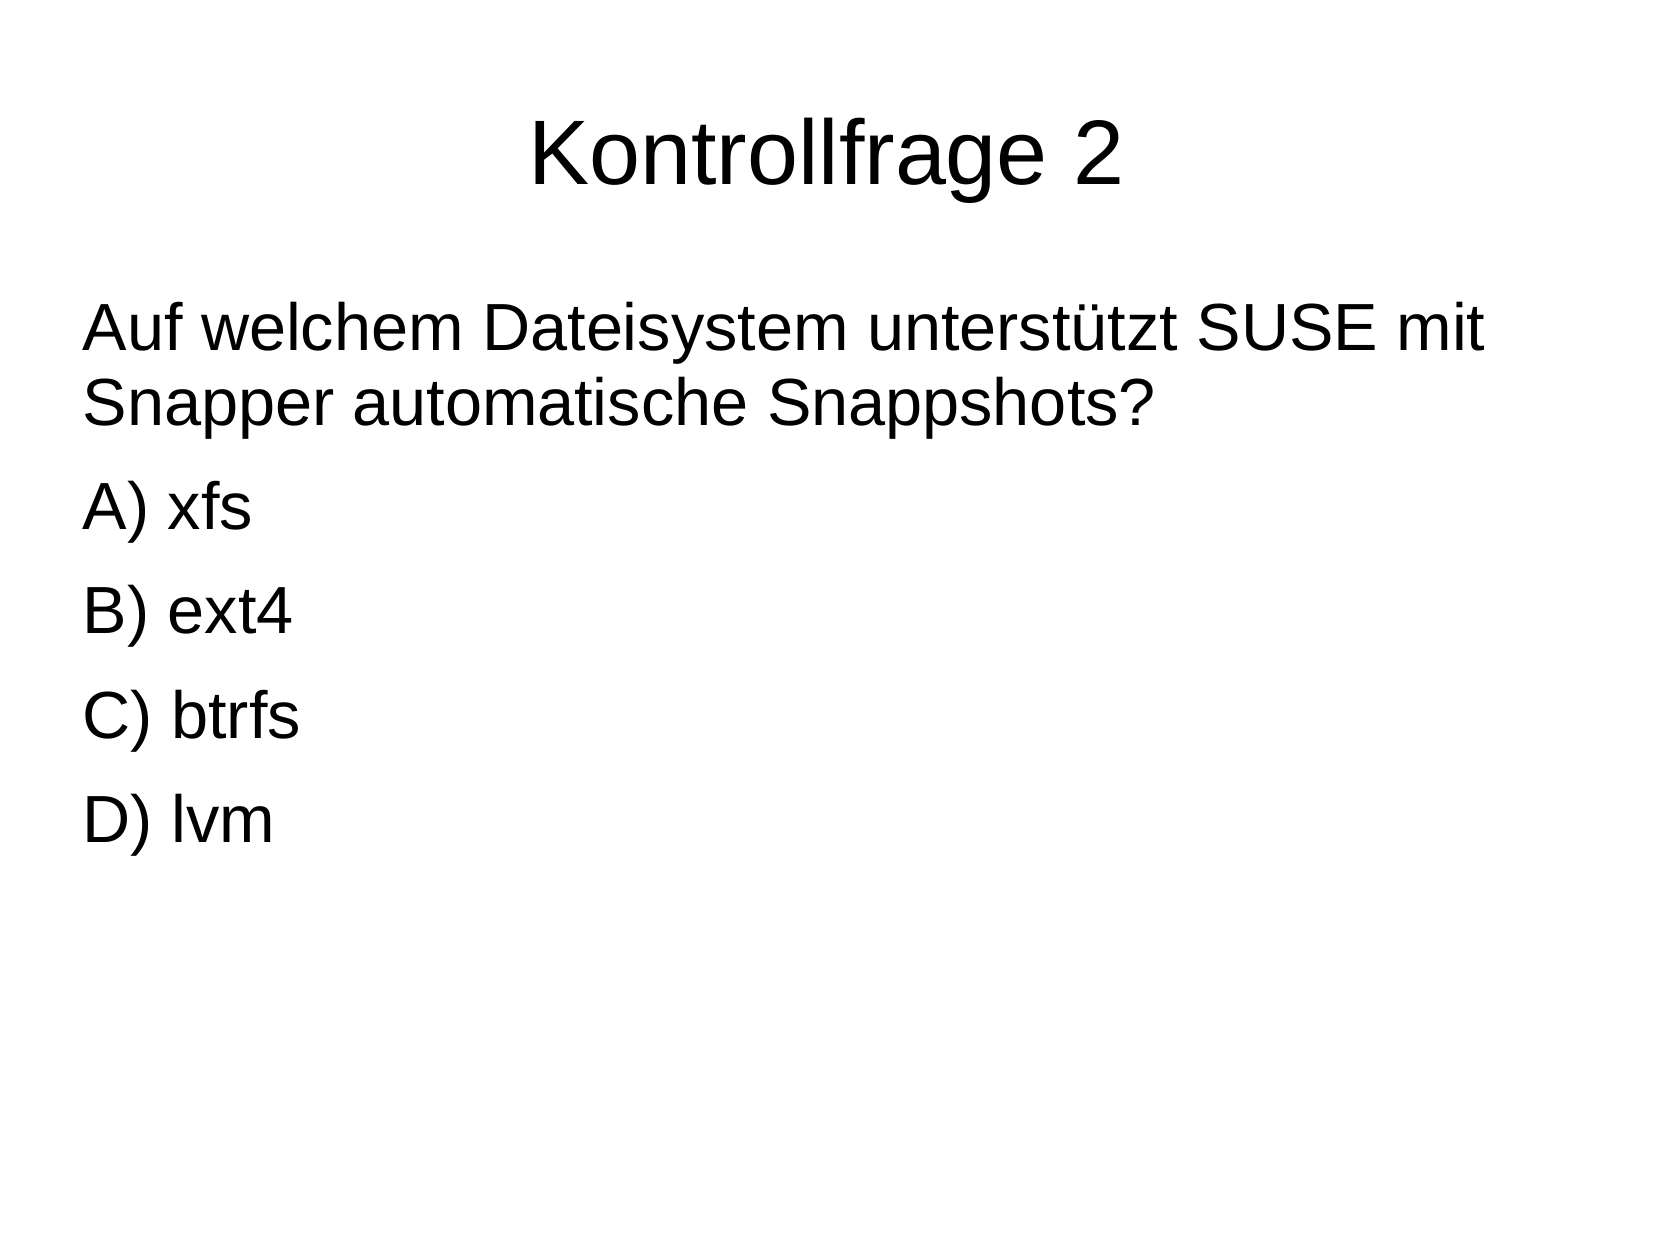

# Kontrollfrage 2
Auf welchem Dateisystem unterstützt SUSE mit Snapper automatische Snappshots?
A) xfs
B) ext4
C) btrfs
D) lvm